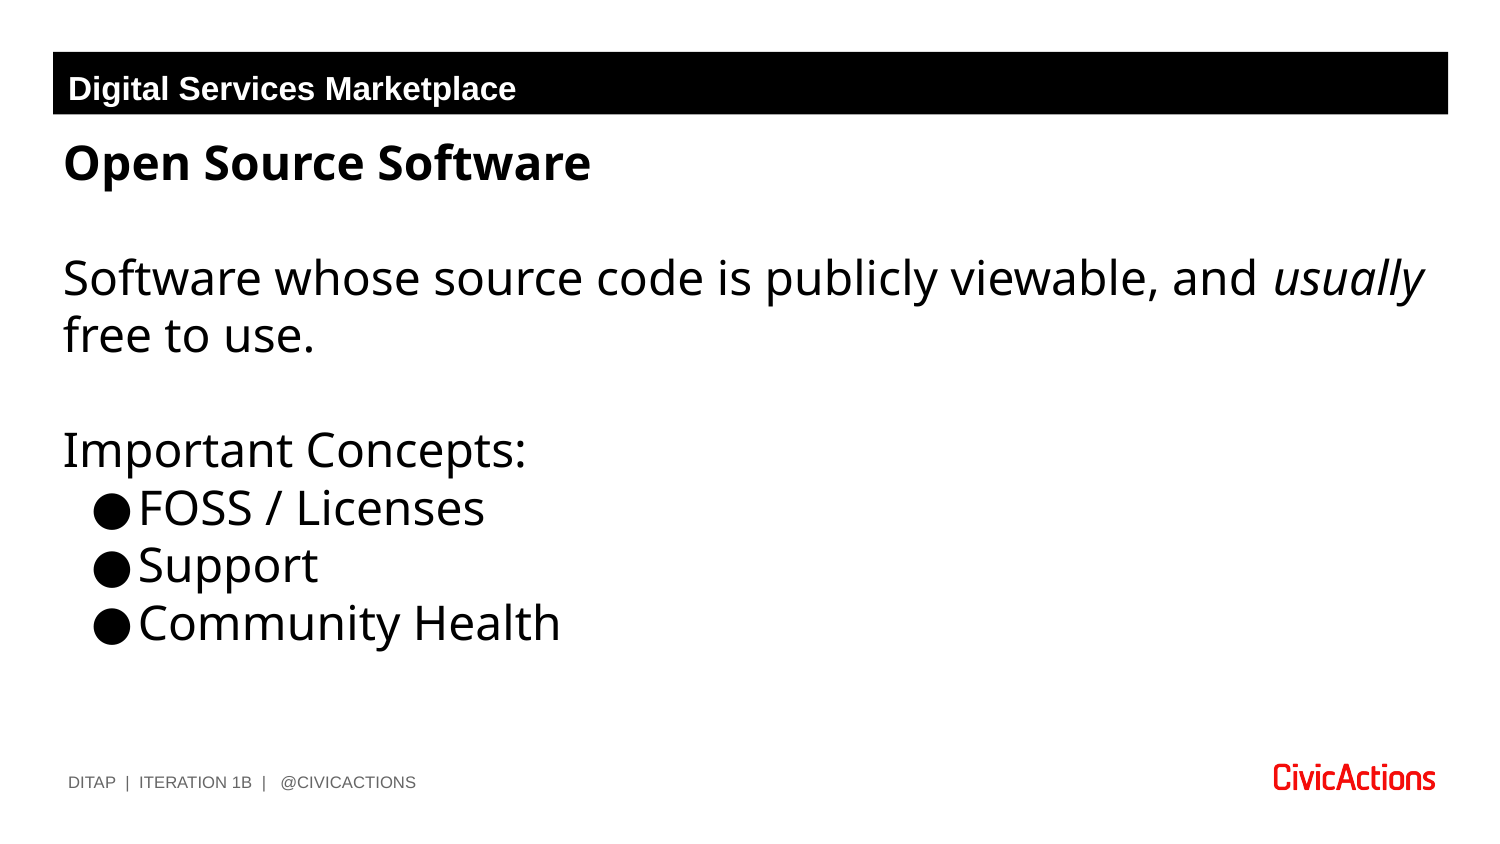

Digital Services Marketplace
Open Source Software
Software whose source code is publicly viewable, and usually free to use.
Important Concepts:
FOSS / Licenses
Support
Community Health